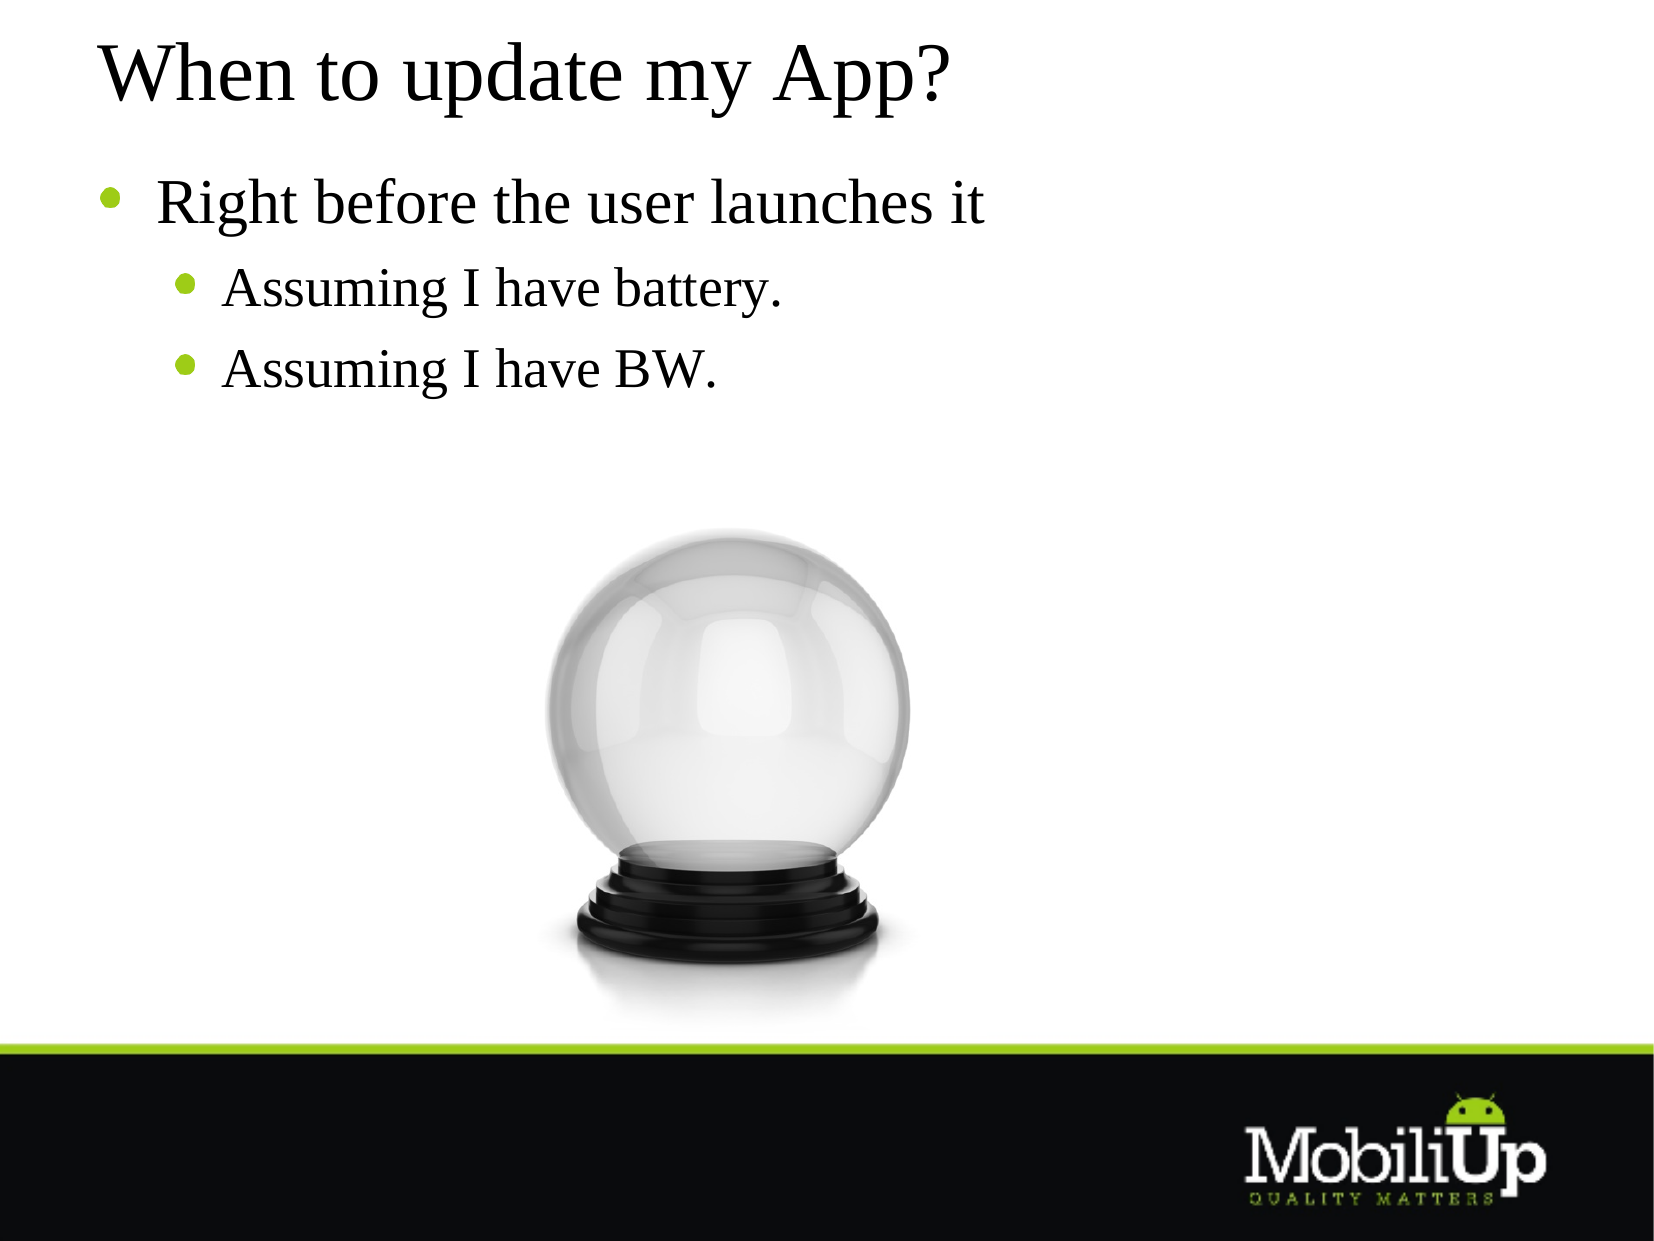

# When to update my App?
Right before the user launches it
Assuming I have battery.
Assuming I have BW.